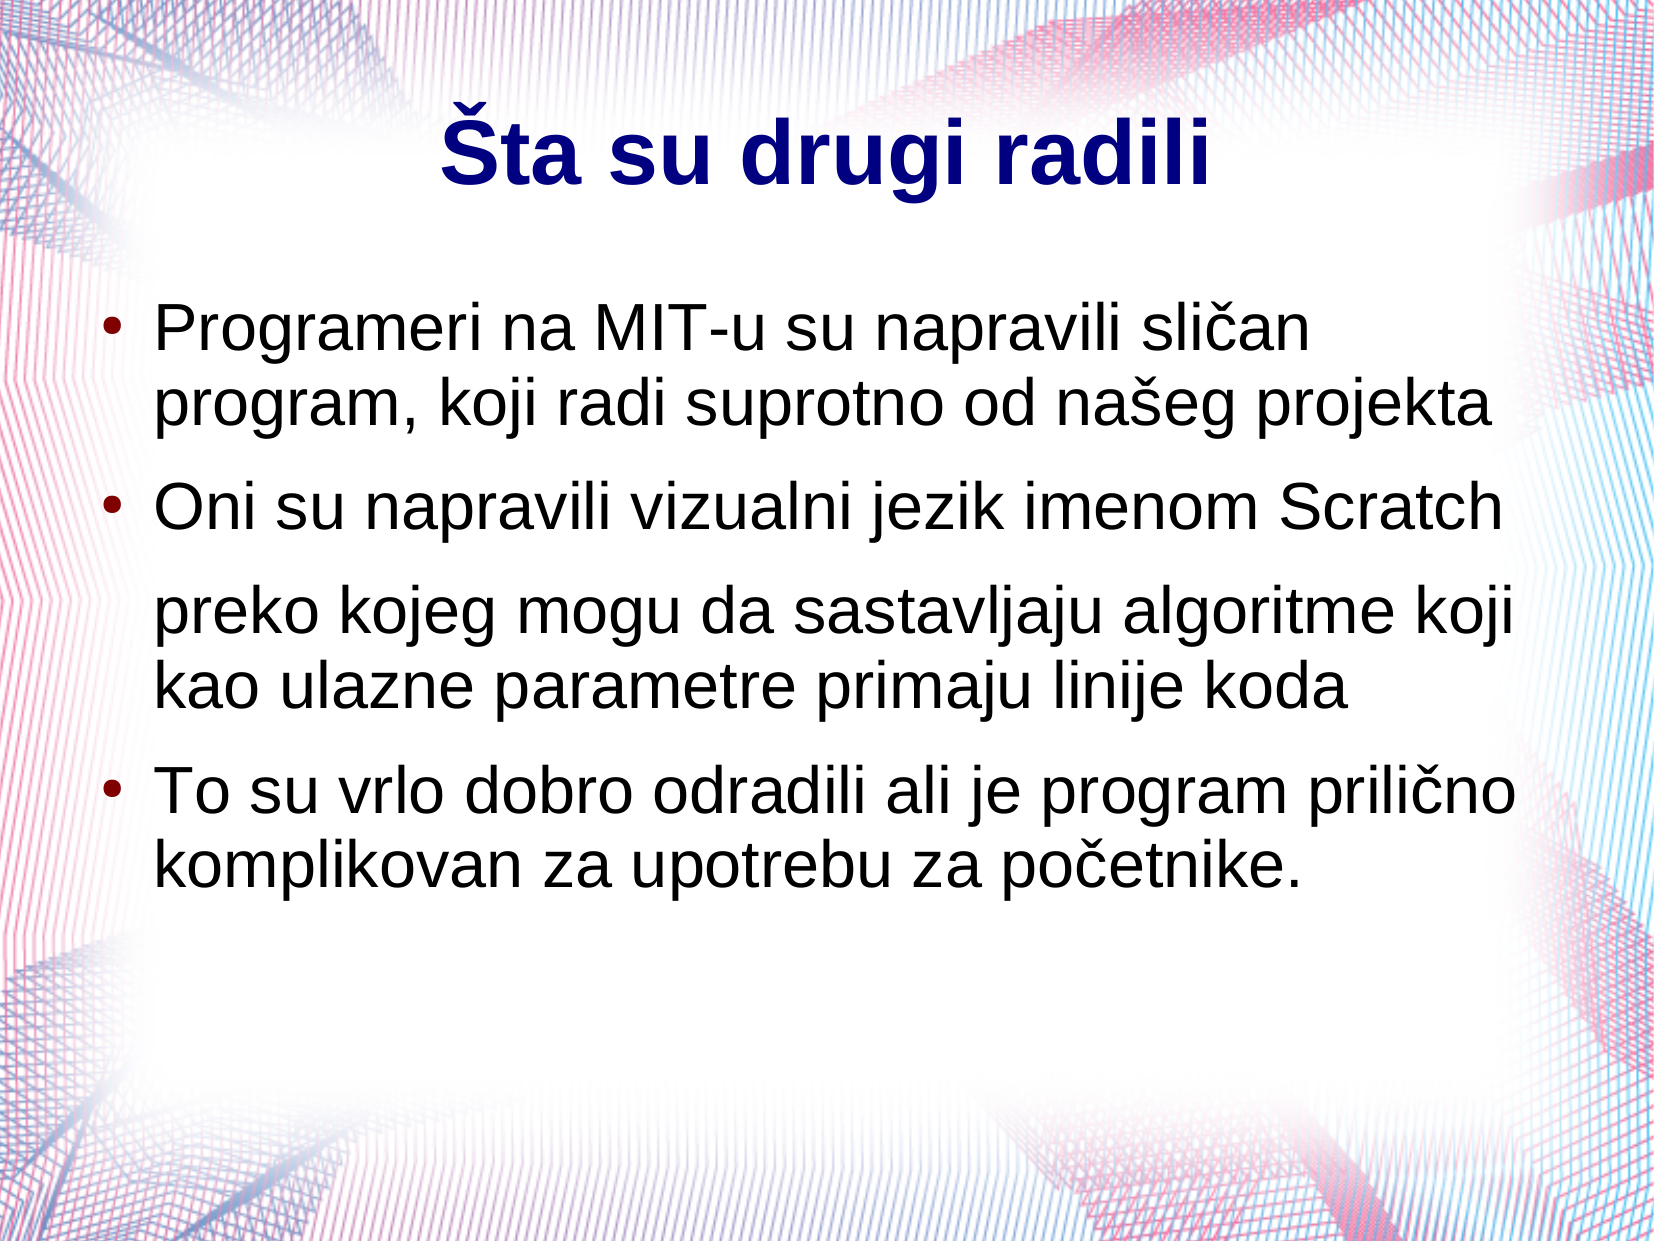

# Šta su drugi radili
Programeri na MIT-u su napravili sličan program, koji radi suprotno od našeg projekta
Oni su napravili vizualni jezik imenom Scratch
preko kojeg mogu da sastavljaju algoritme koji kao ulazne parametre primaju linije koda
To su vrlo dobro odradili ali je program prilično komplikovan za upotrebu za početnike.